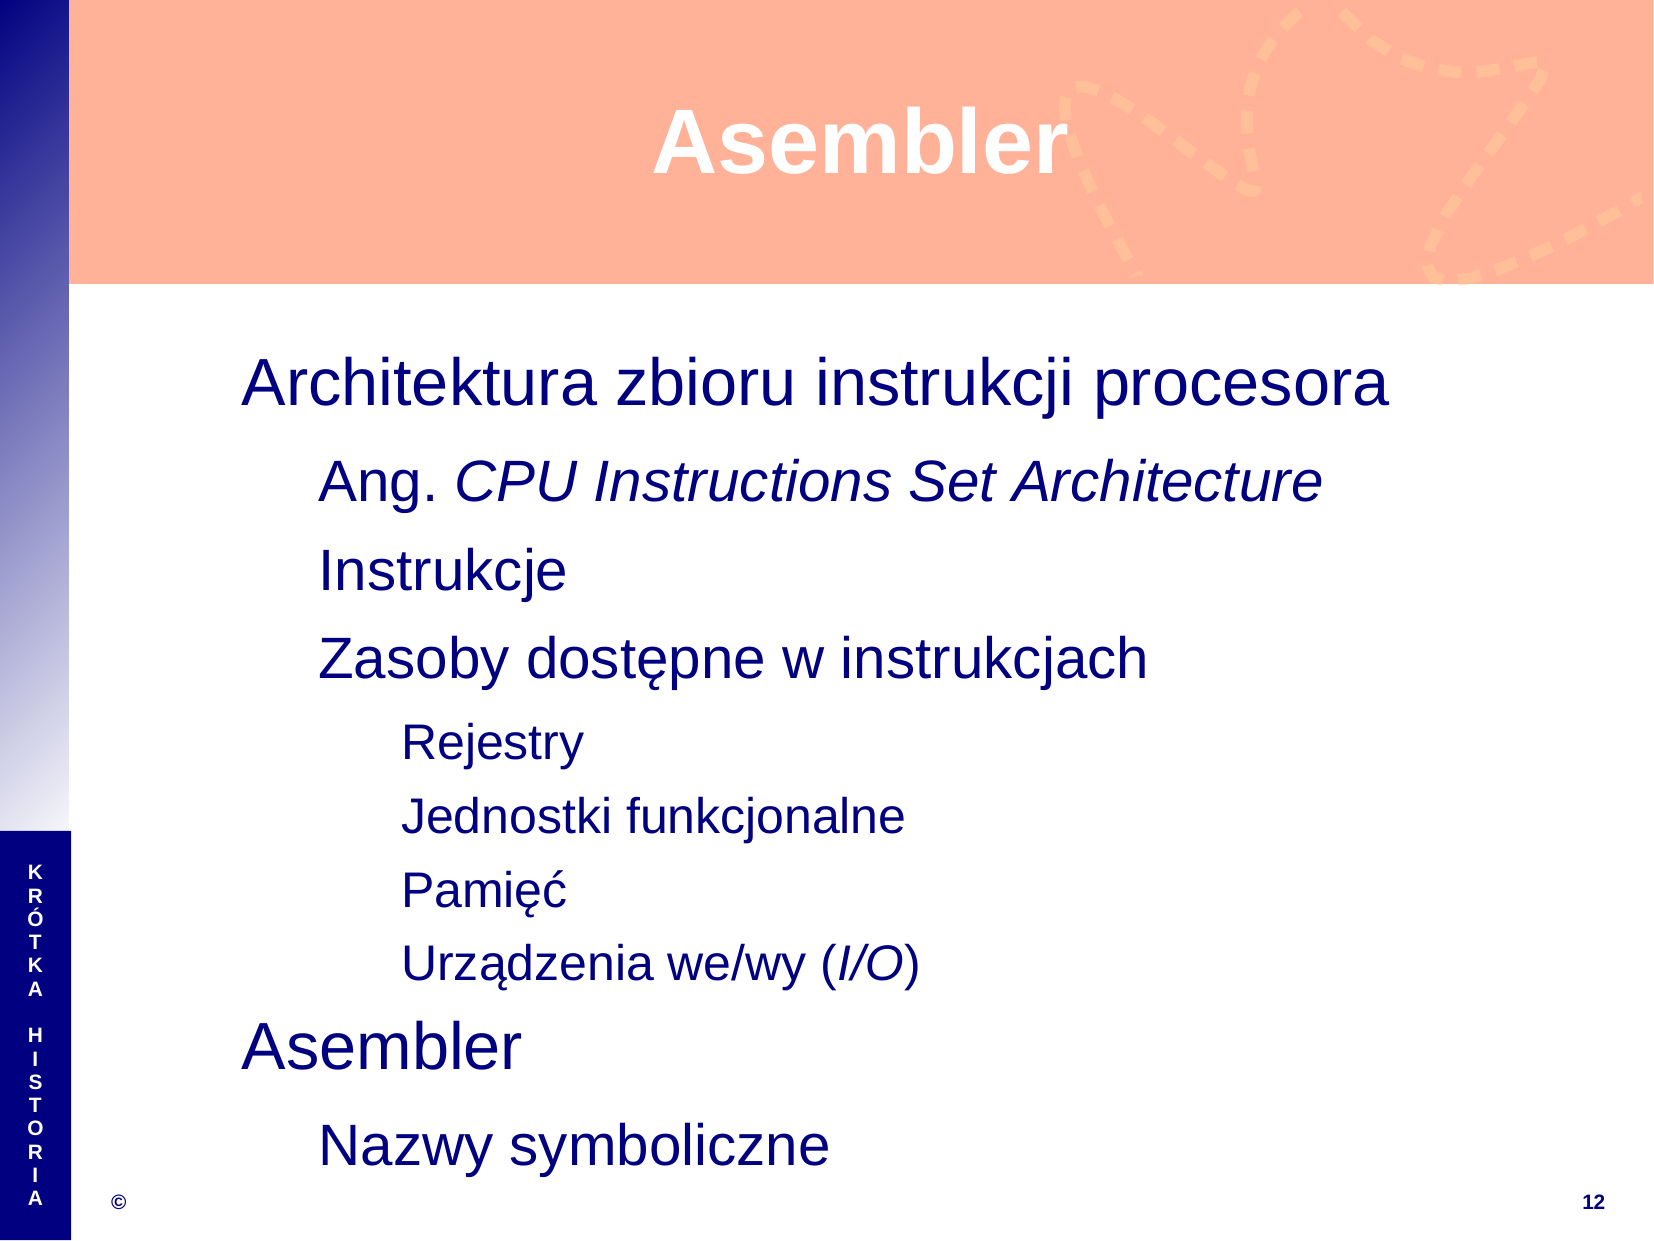

# Asembler
Architektura zbioru instrukcji procesora
Ang. CPU Instructions Set Architecture
Instrukcje
Zasoby dostępne w instrukcjach
Rejestry
Jednostki funkcjonalne
Pamięć
Urządzenia we/wy (I/O)
Asembler
Nazwy symboliczne
K
R
Ó
T
K
A
H
I
S
T
O
R
I
A